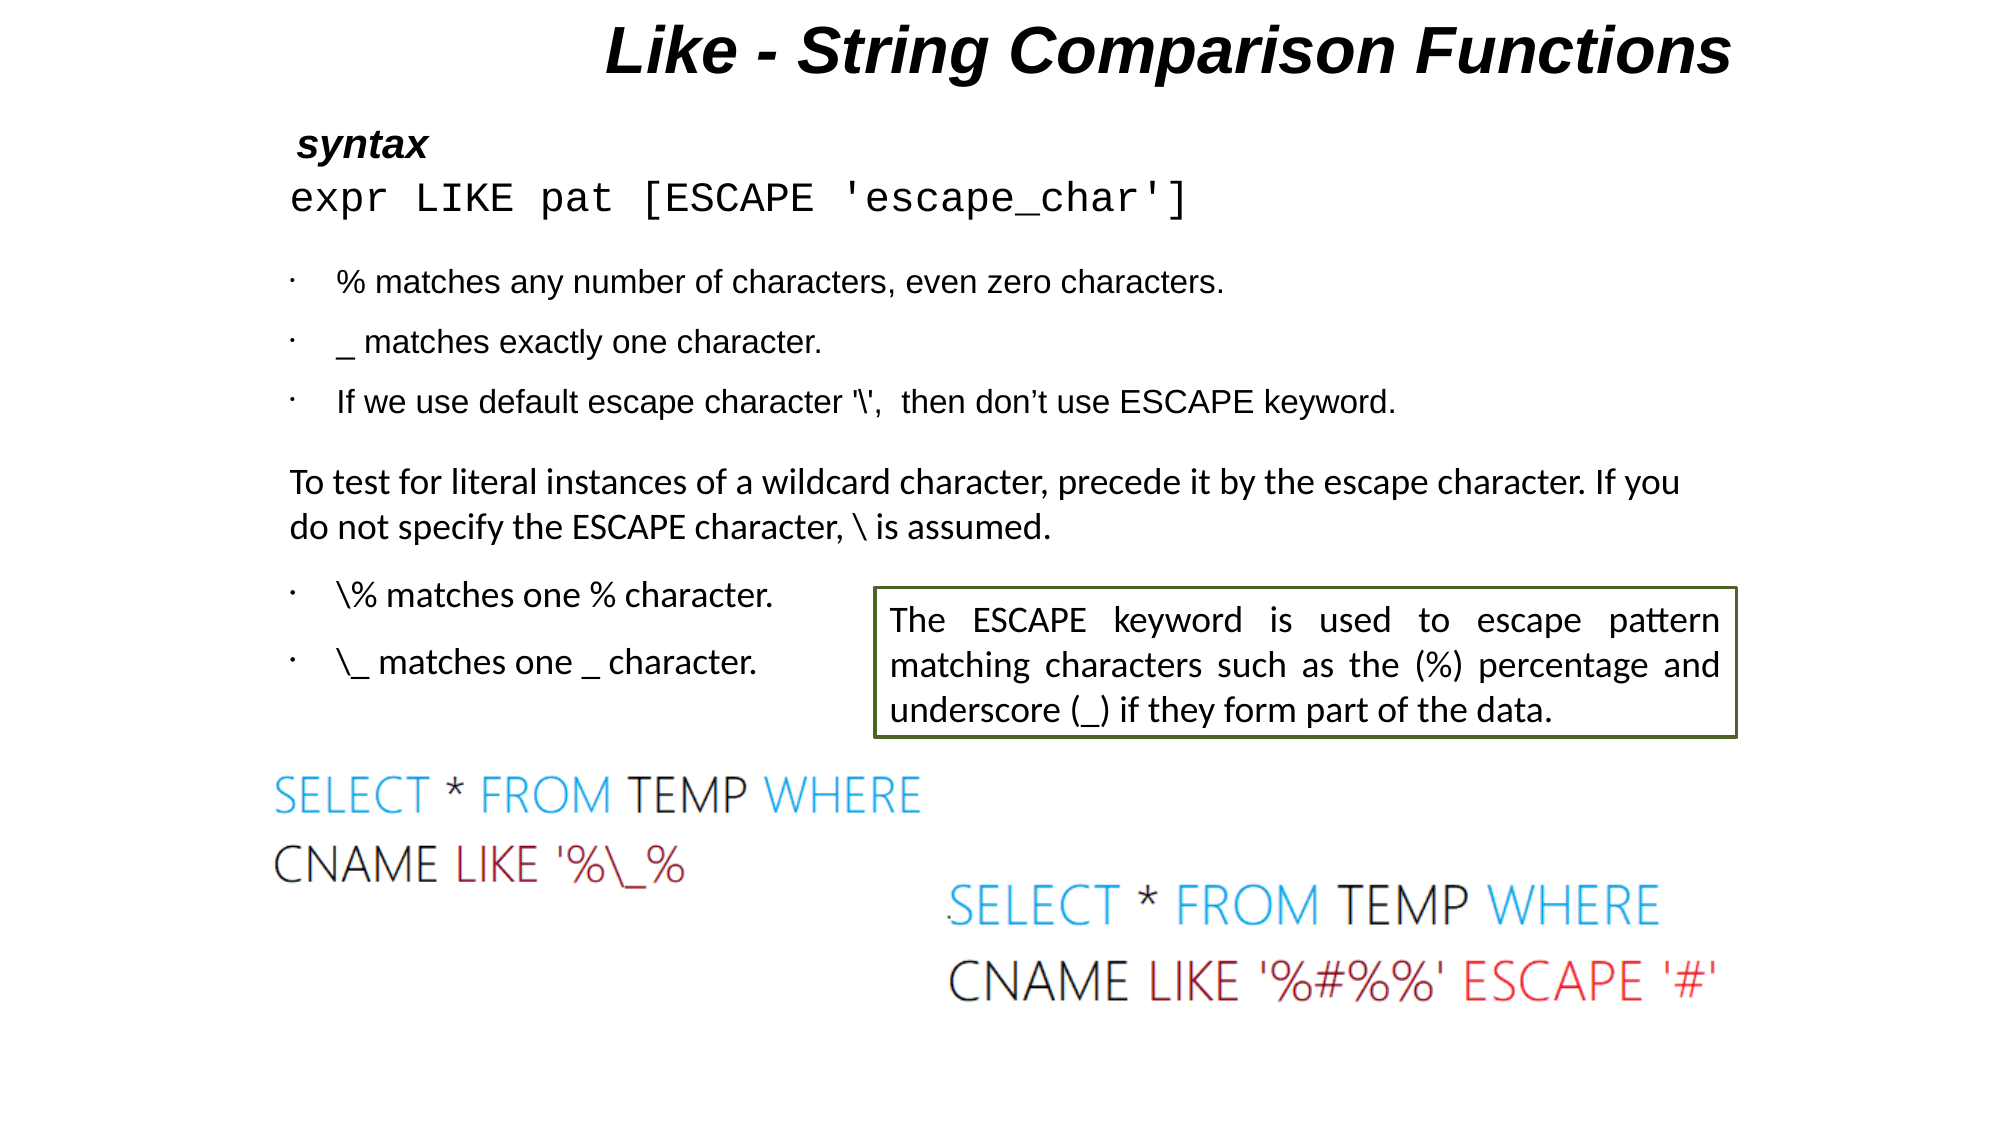

Like - String Comparison Functions
syntax
expr LIKE pat [ESCAPE 'escape_char']
% matches any number of characters, even zero characters.
_ matches exactly one character.
If we use default escape character '\', then don’t use ESCAPE keyword.
To test for literal instances of a wildcard character, precede it by the escape character. If you do not specify the ESCAPE character, \ is assumed.
\% matches one % character.
\_ matches one _ character.
The ESCAPE keyword is used to escape pattern matching characters such as the (%) percentage and underscore (_) if they form part of the data.